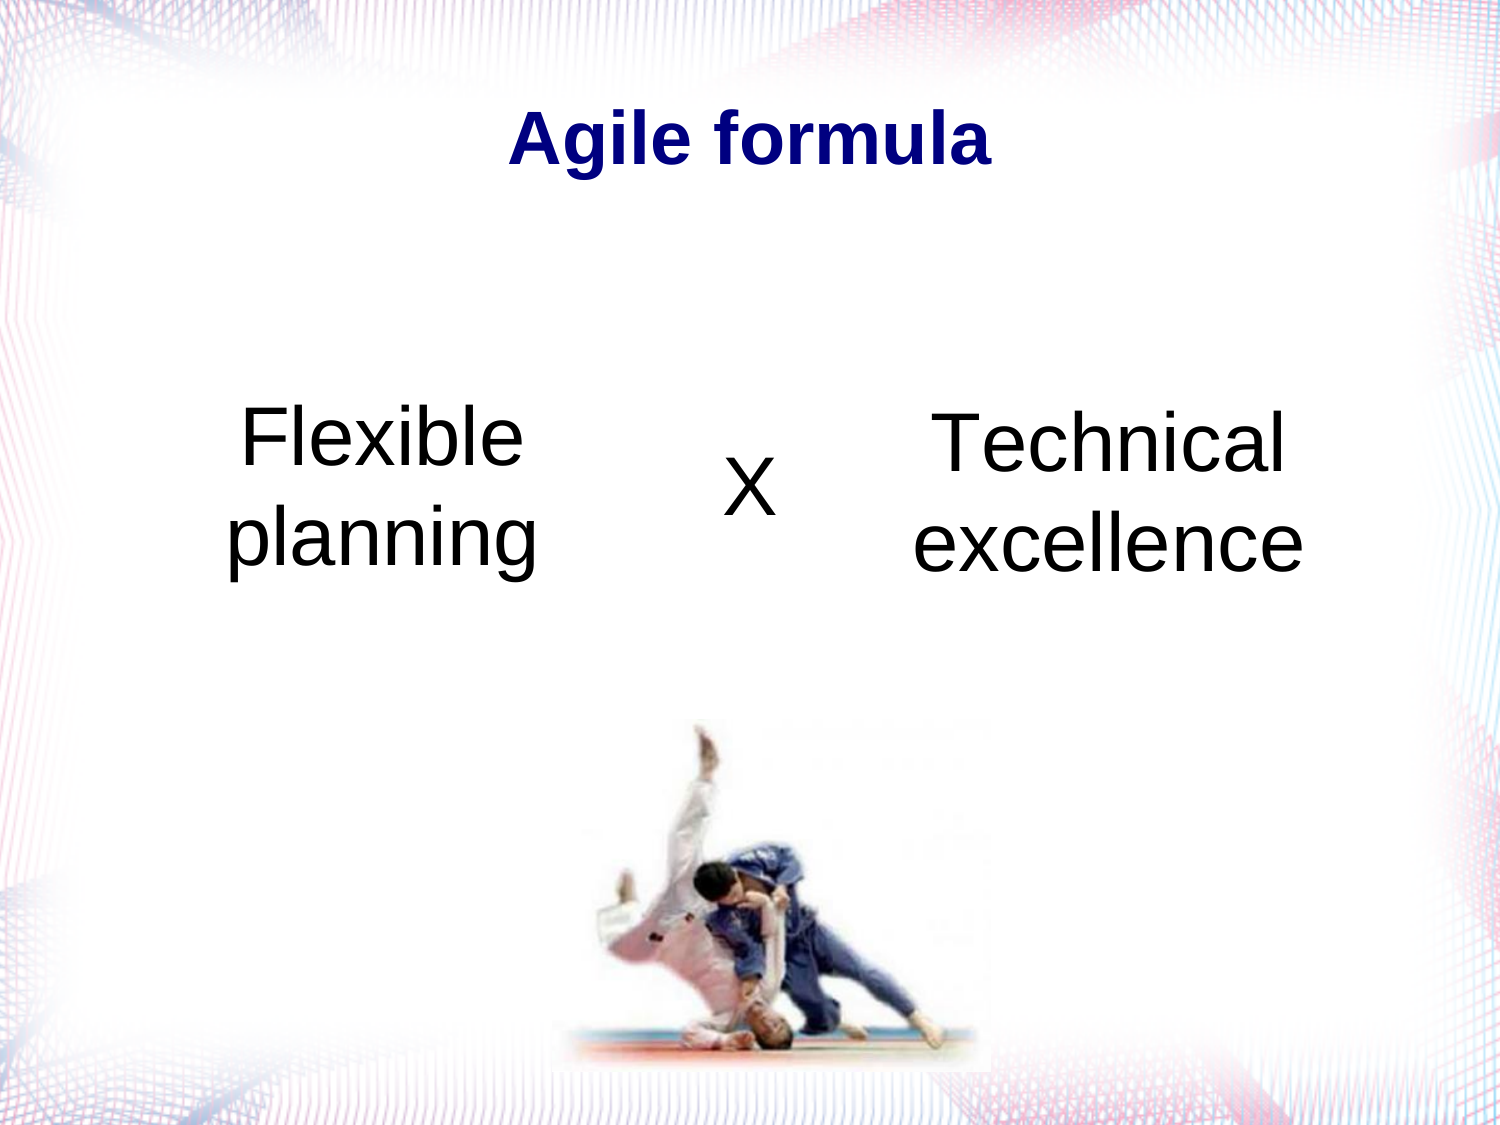

# Agile formula
Flexible
planning
Technical excellence
X